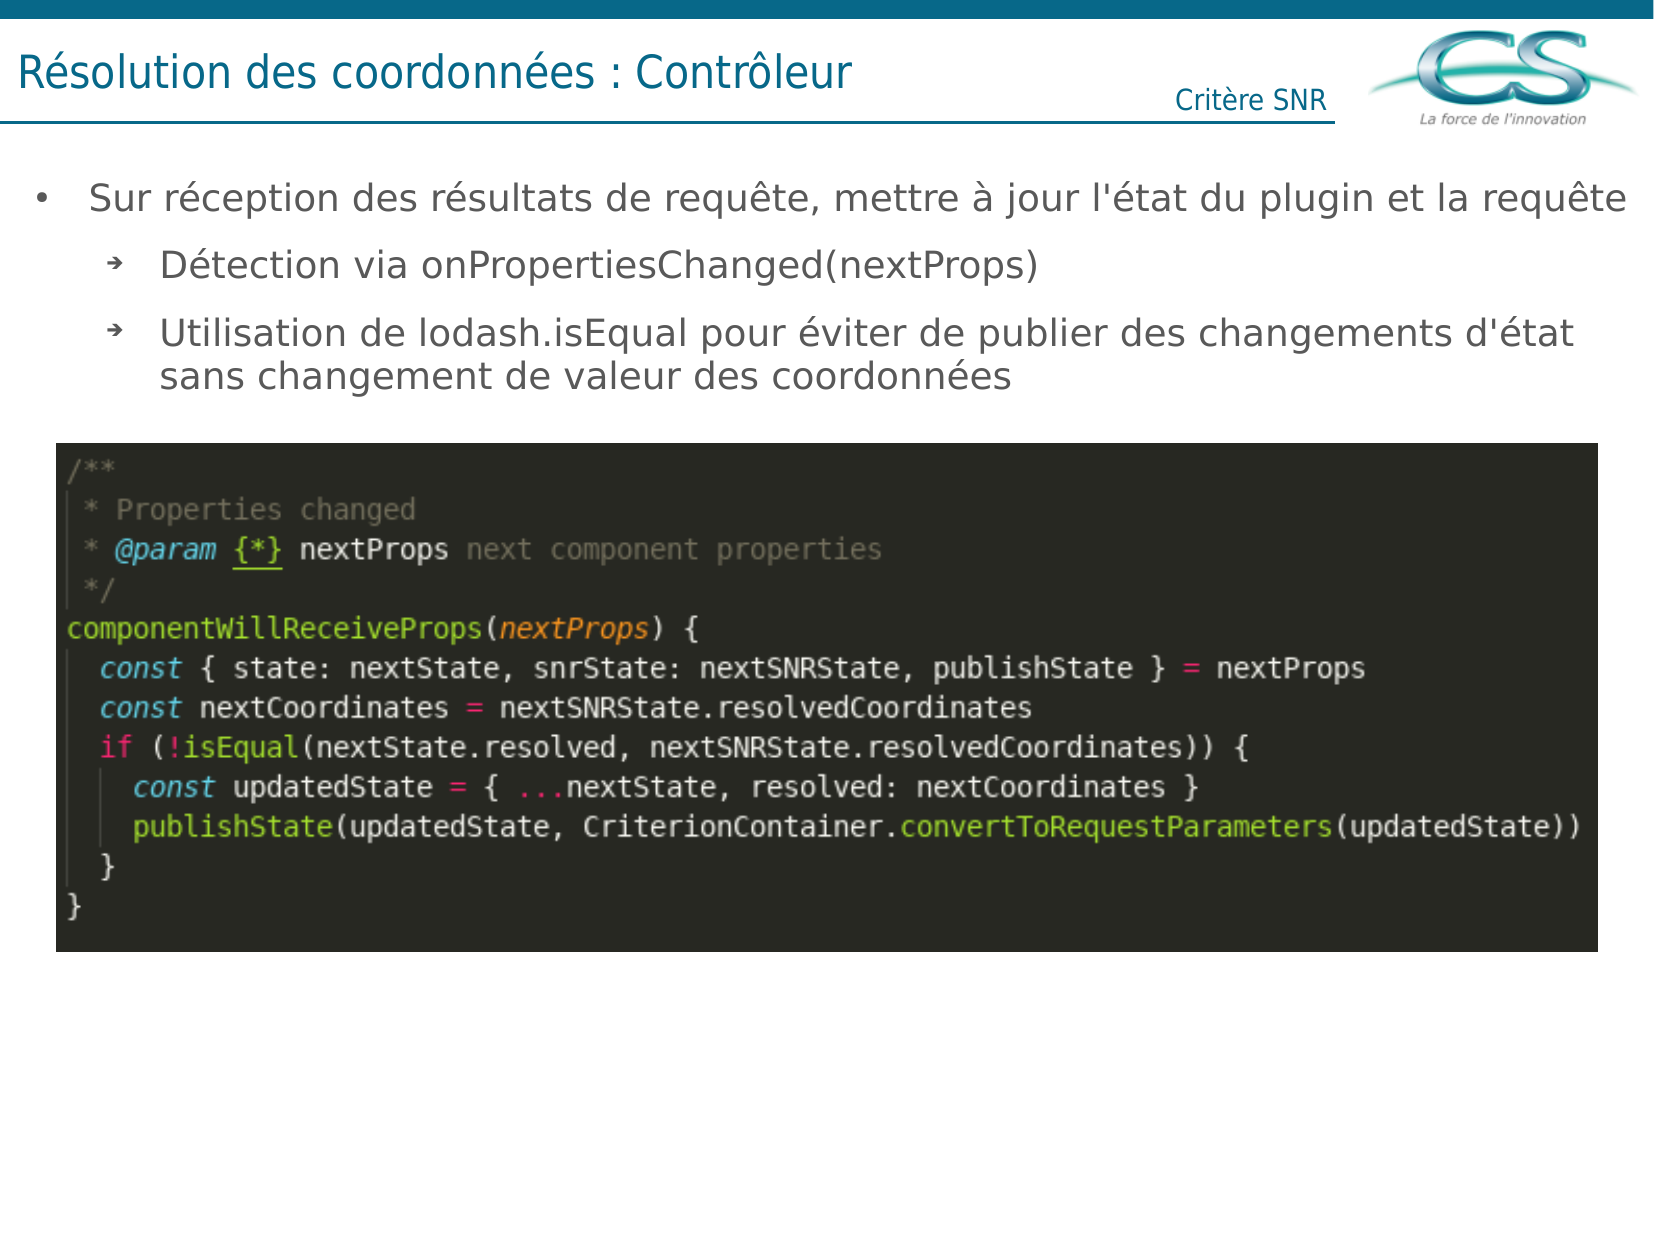

Résolution des coordonnées : Contrôleur
Critère SNR
# Sur réception des résultats de requête, mettre à jour l'état du plugin et la requête
Détection via onPropertiesChanged(nextProps)
Utilisation de lodash.isEqual pour éviter de publier des changements d'état sans changement de valeur des coordonnées